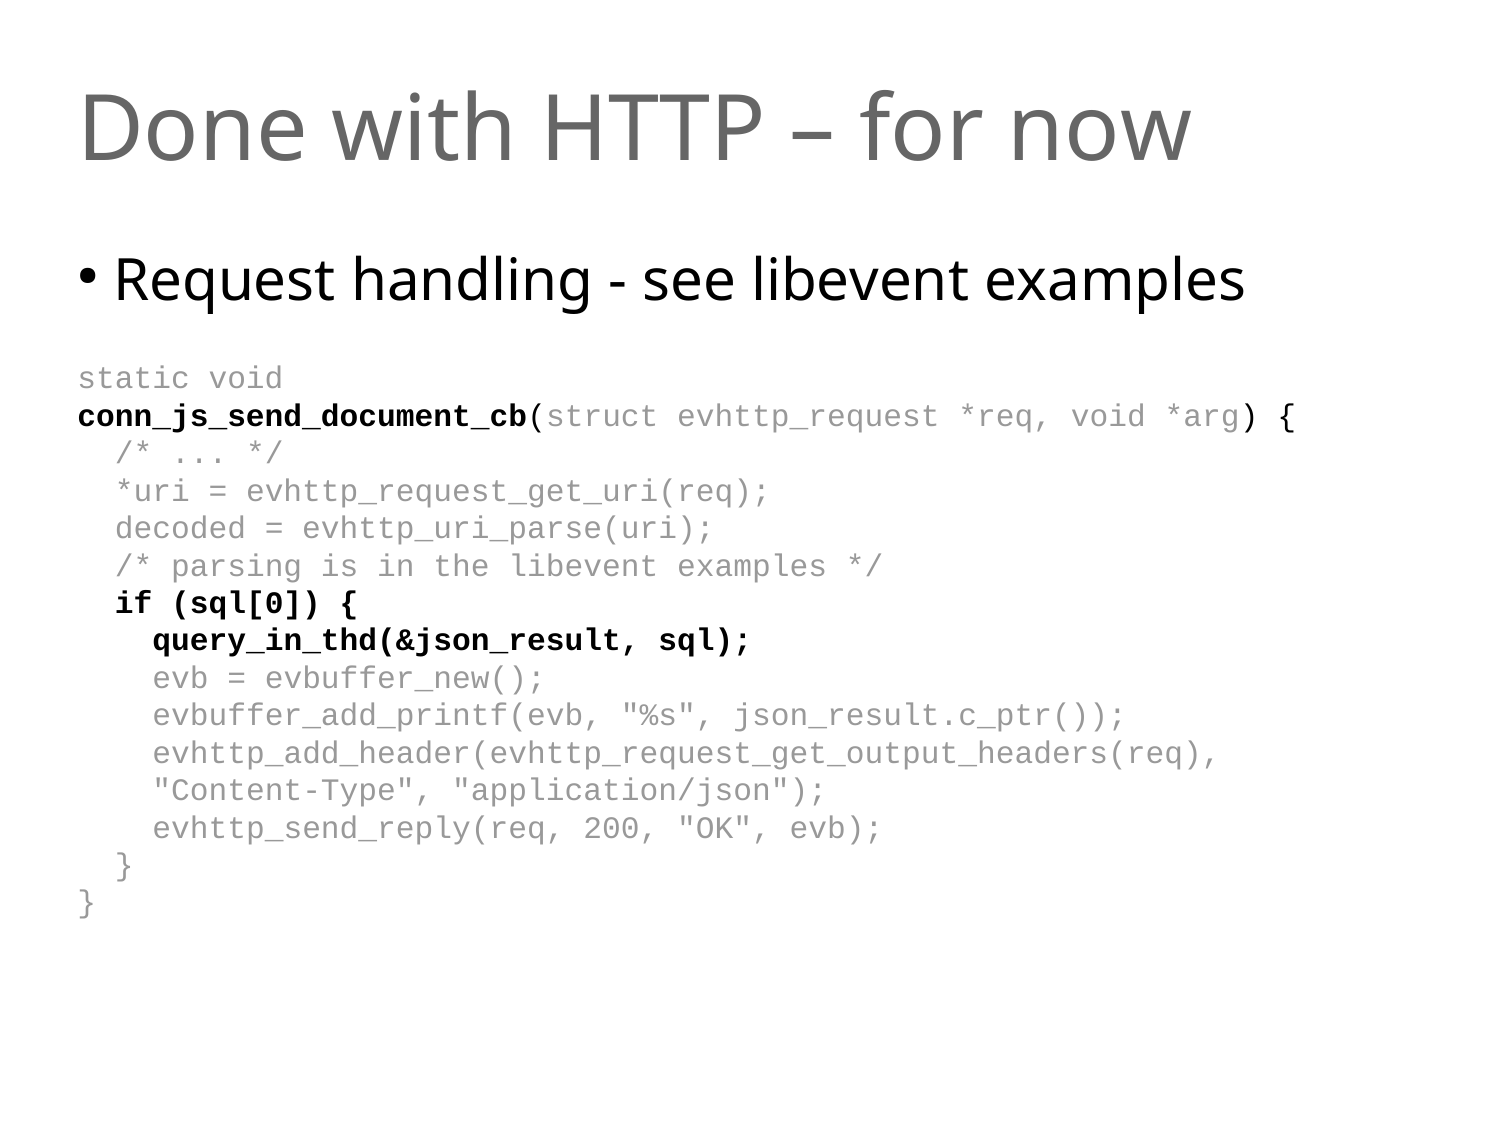

Done with HTTP – for now
# Request handling - see libevent examples
static void
conn_js_send_document_cb(struct evhttp_request *req, void *arg) {
 /* ... */
 *uri = evhttp_request_get_uri(req);
 decoded = evhttp_uri_parse(uri);
 /* parsing is in the libevent examples */
 if (sql[0]) {
 query_in_thd(&json_result, sql);
 evb = evbuffer_new();
 evbuffer_add_printf(evb, "%s", json_result.c_ptr());
 evhttp_add_header(evhttp_request_get_output_headers(req),
 "Content-Type", "application/json");
 evhttp_send_reply(req, 200, "OK", evb);
 }
}